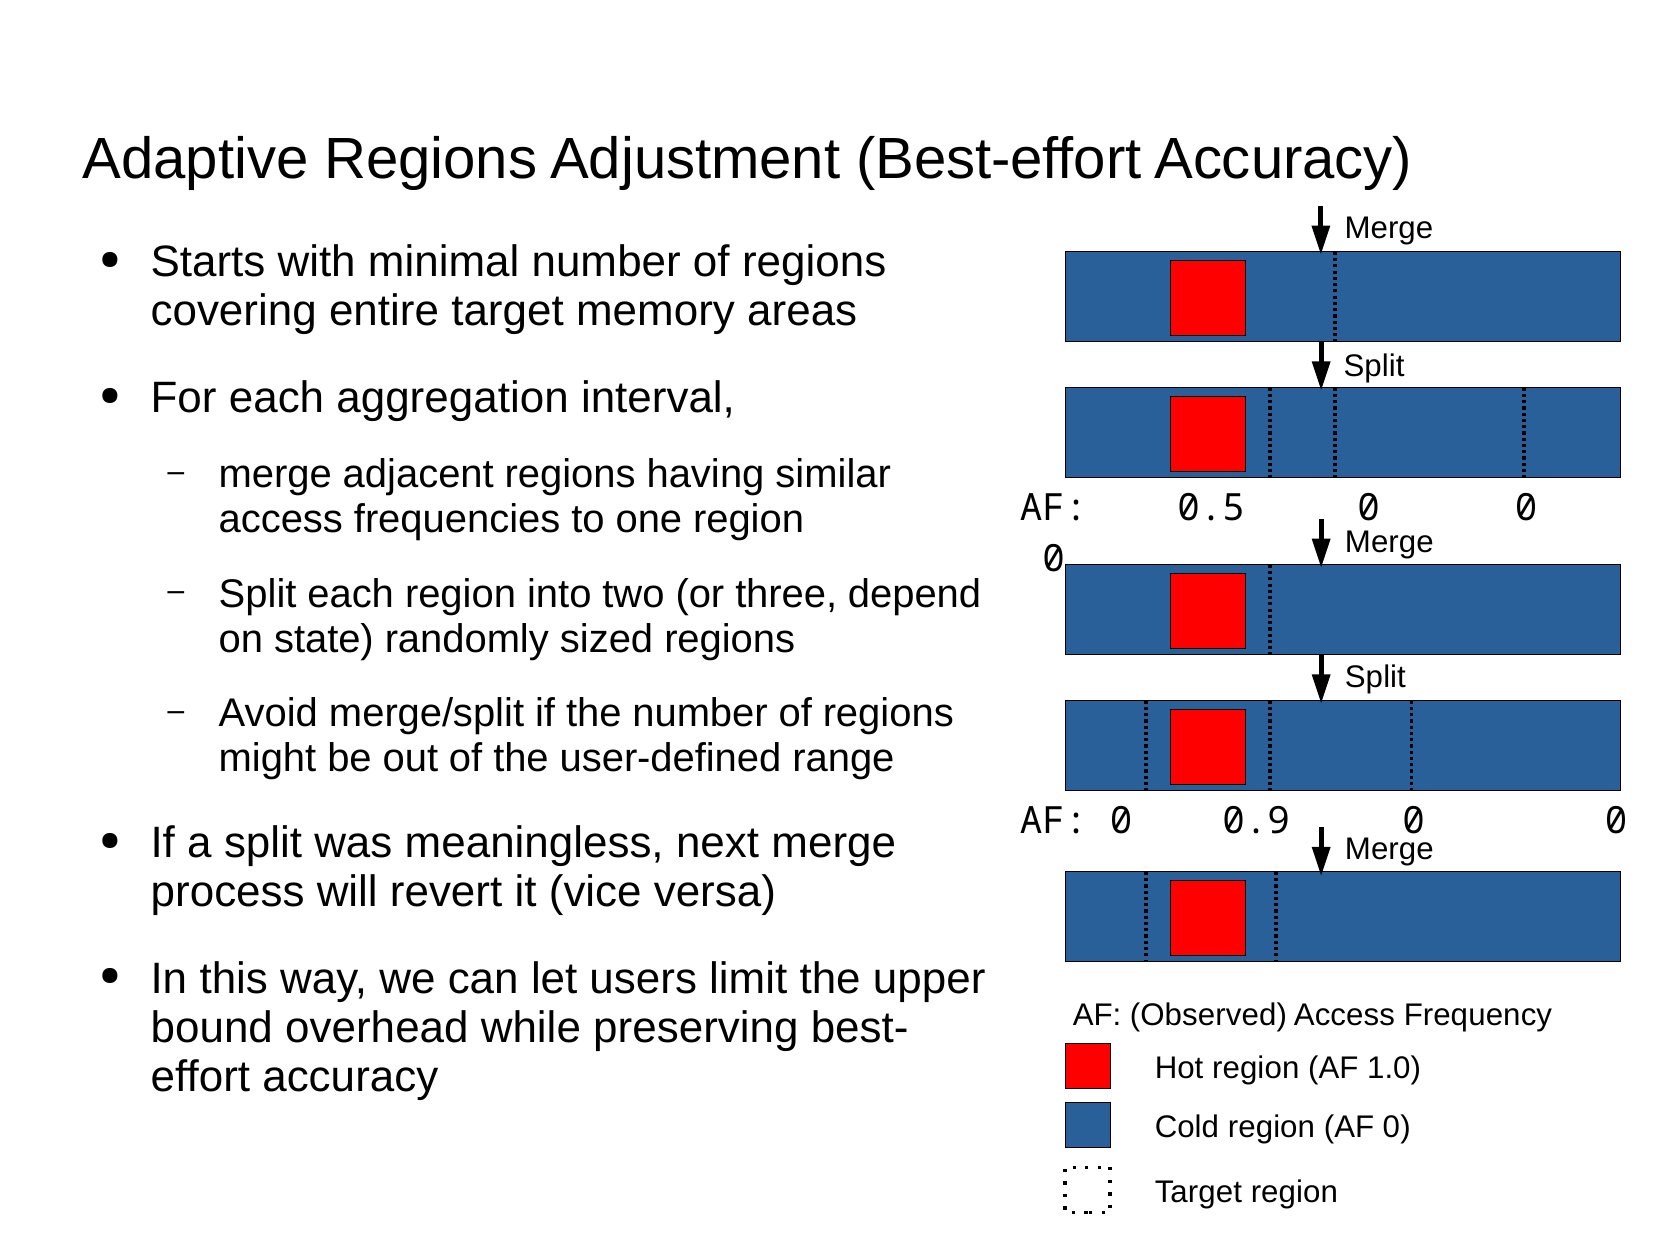

# Adaptive Regions Adjustment (Best-effort Accuracy)
Merge
Starts with minimal number of regions covering entire target memory areas
For each aggregation interval,
merge adjacent regions having similar access frequencies to one region
Split each region into two (or three, depend on state) randomly sized regions
Avoid merge/split if the number of regions might be out of the user-defined range
If a split was meaningless, next merge process will revert it (vice versa)
In this way, we can let users limit the upper bound overhead while preserving best-effort accuracy
Split
AF: 0.5 0 0 0
Merge
Split
AF: 0 0.9 0 0
Merge
AF: (Observed) Access Frequency
Hot region (AF 1.0)
Cold region (AF 0)
Target region